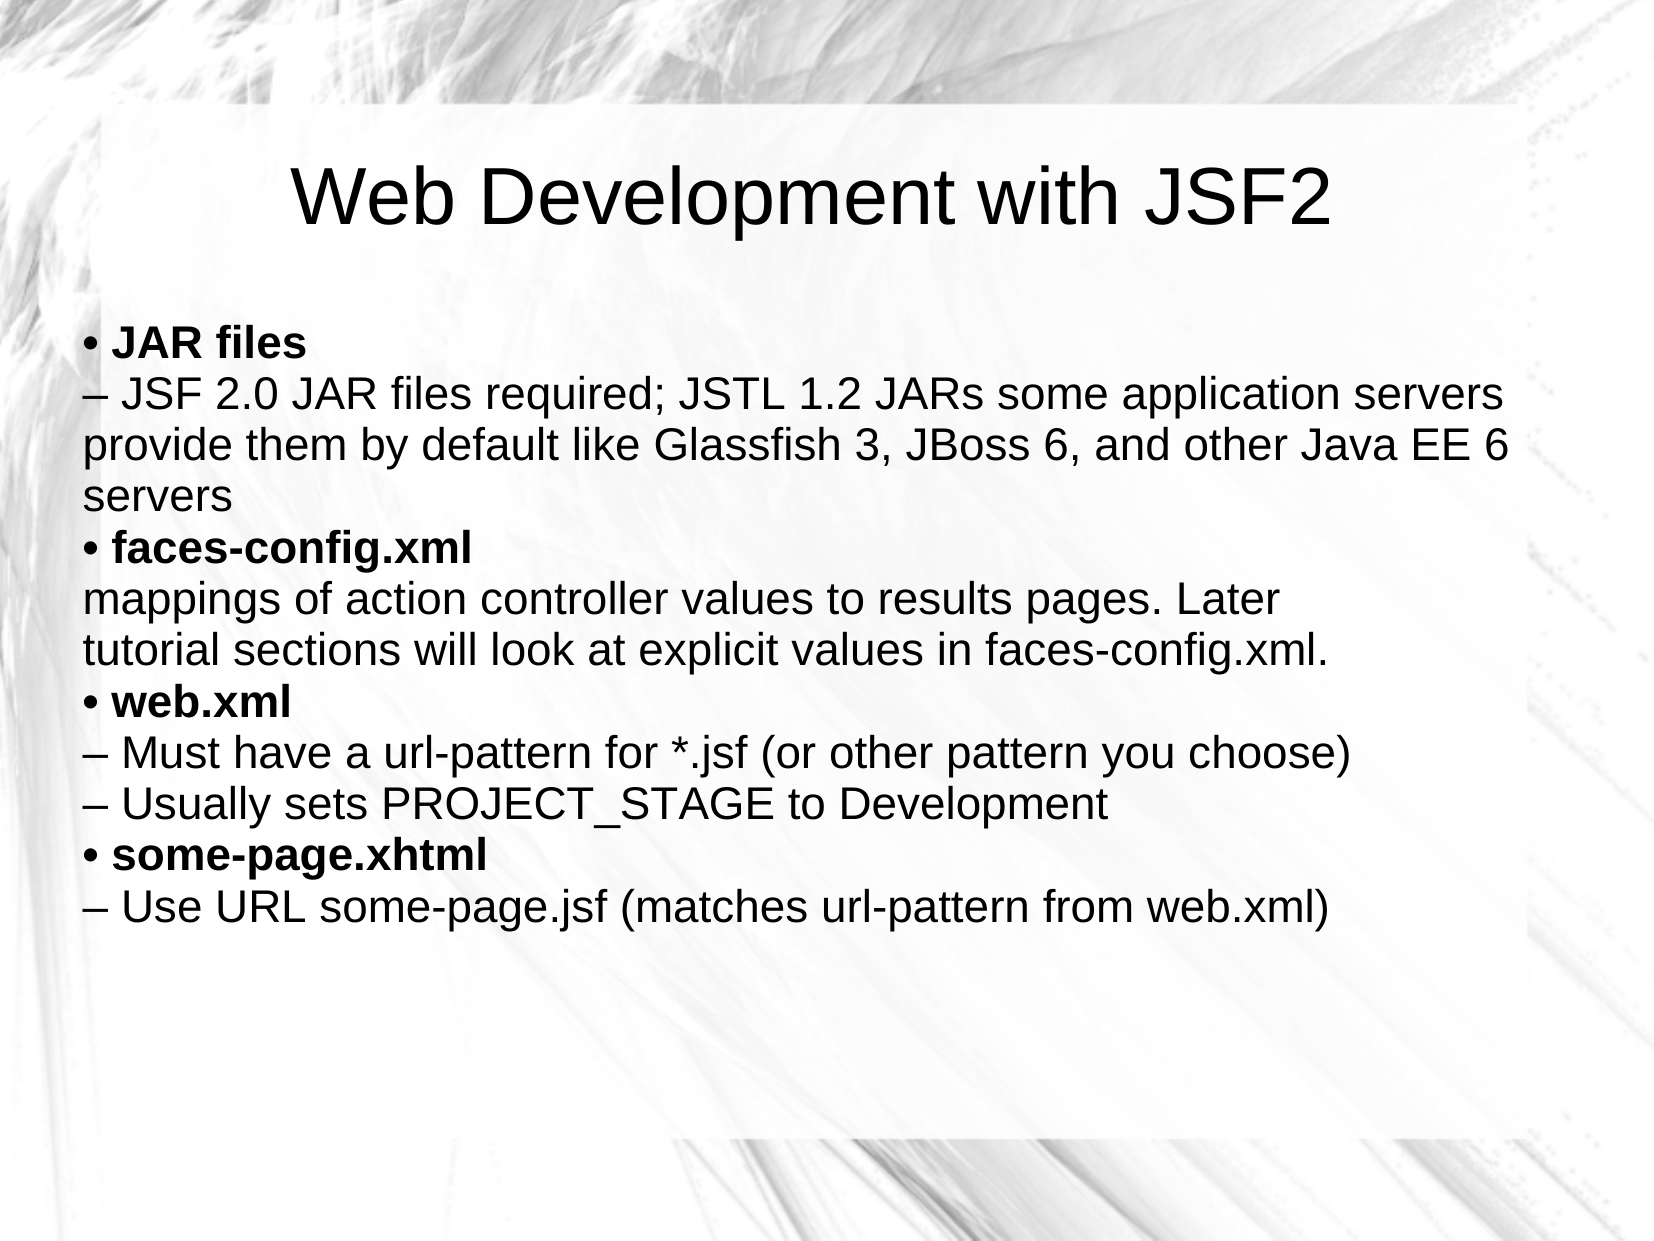

# Web Development with JSF2
• JAR files
– JSF 2.0 JAR files required; JSTL 1.2 JARs some application servers provide them by default like Glassfish 3, JBoss 6, and other Java EE 6 servers
• faces-config.xml
mappings of action controller values to results pages. Later
tutorial sections will look at explicit values in faces-config.xml.
• web.xml
– Must have a url-pattern for *.jsf (or other pattern you choose)
– Usually sets PROJECT_STAGE to Development
• some-page.xhtml
– Use URL some-page.jsf (matches url-pattern from web.xml)